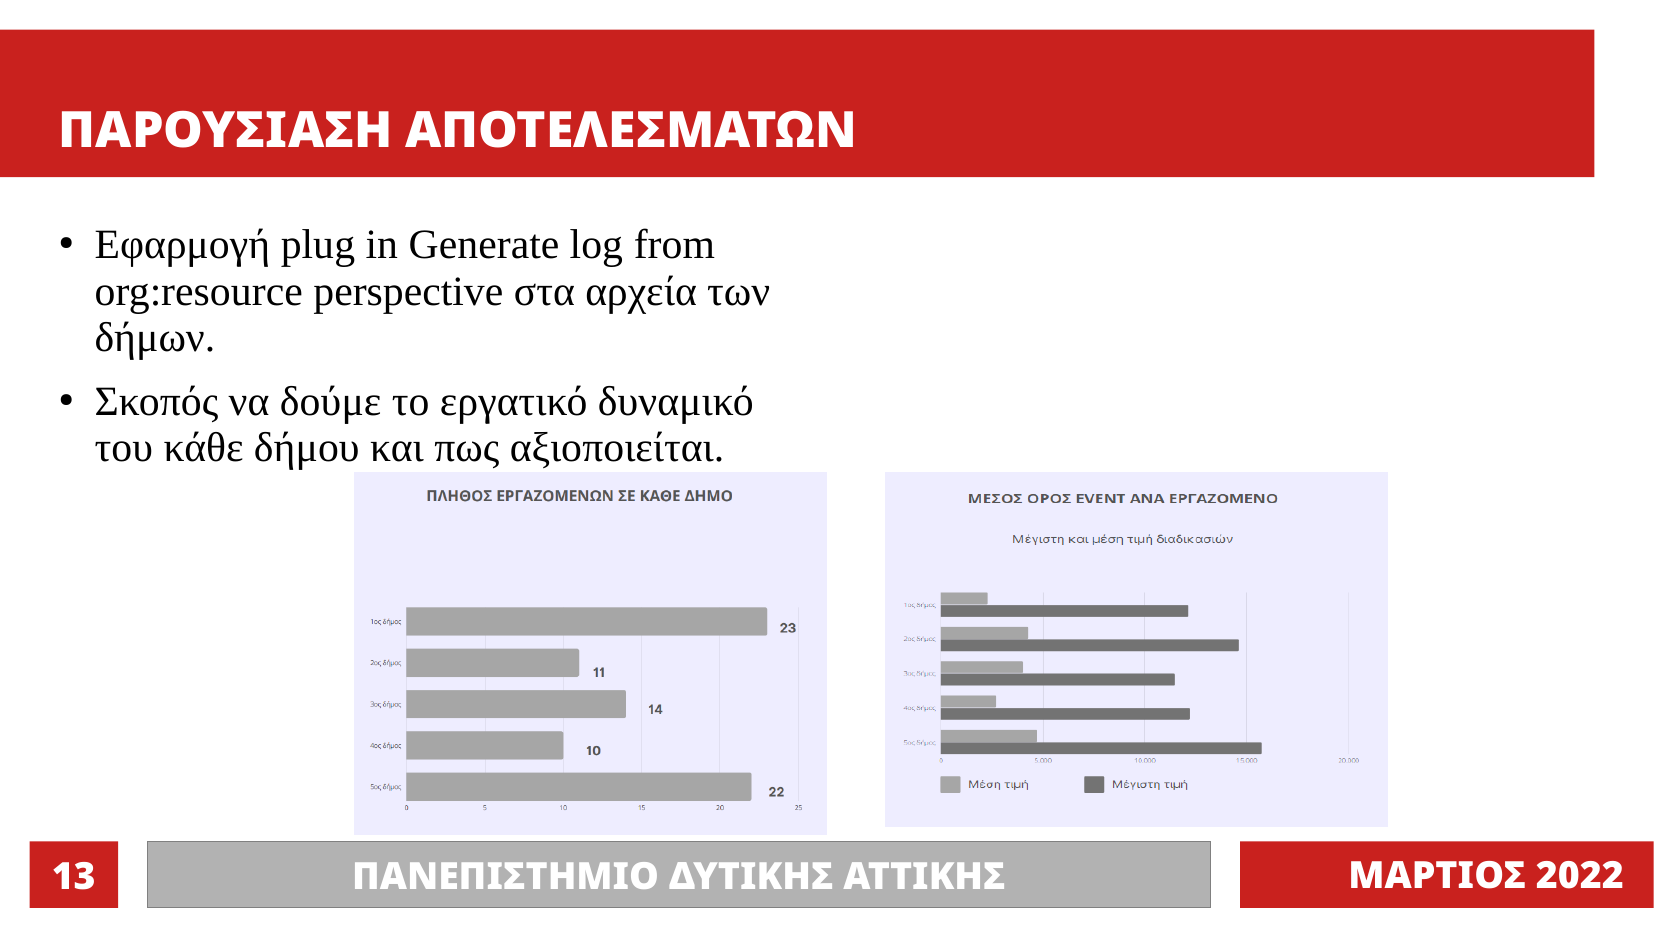

# ΠΑΡΟΥΣΙΑΣΗ ΑΠΟΤΕΛΕΣΜΑΤΩΝ
Εφαρμογή plug in Generate log from org:resource perspective στα αρχεία των δήμων.
Σκοπός να δούμε το εργατικό δυναμικό του κάθε δήμου και πως αξιοποιείται.
13
ΠΑΝΕΠΙΣΤΗΜΙΟ ΔΥΤΙΚΗΣ ΑΤΤΙΚΗΣ
ΜΑΡΤΙΟΣ 2022